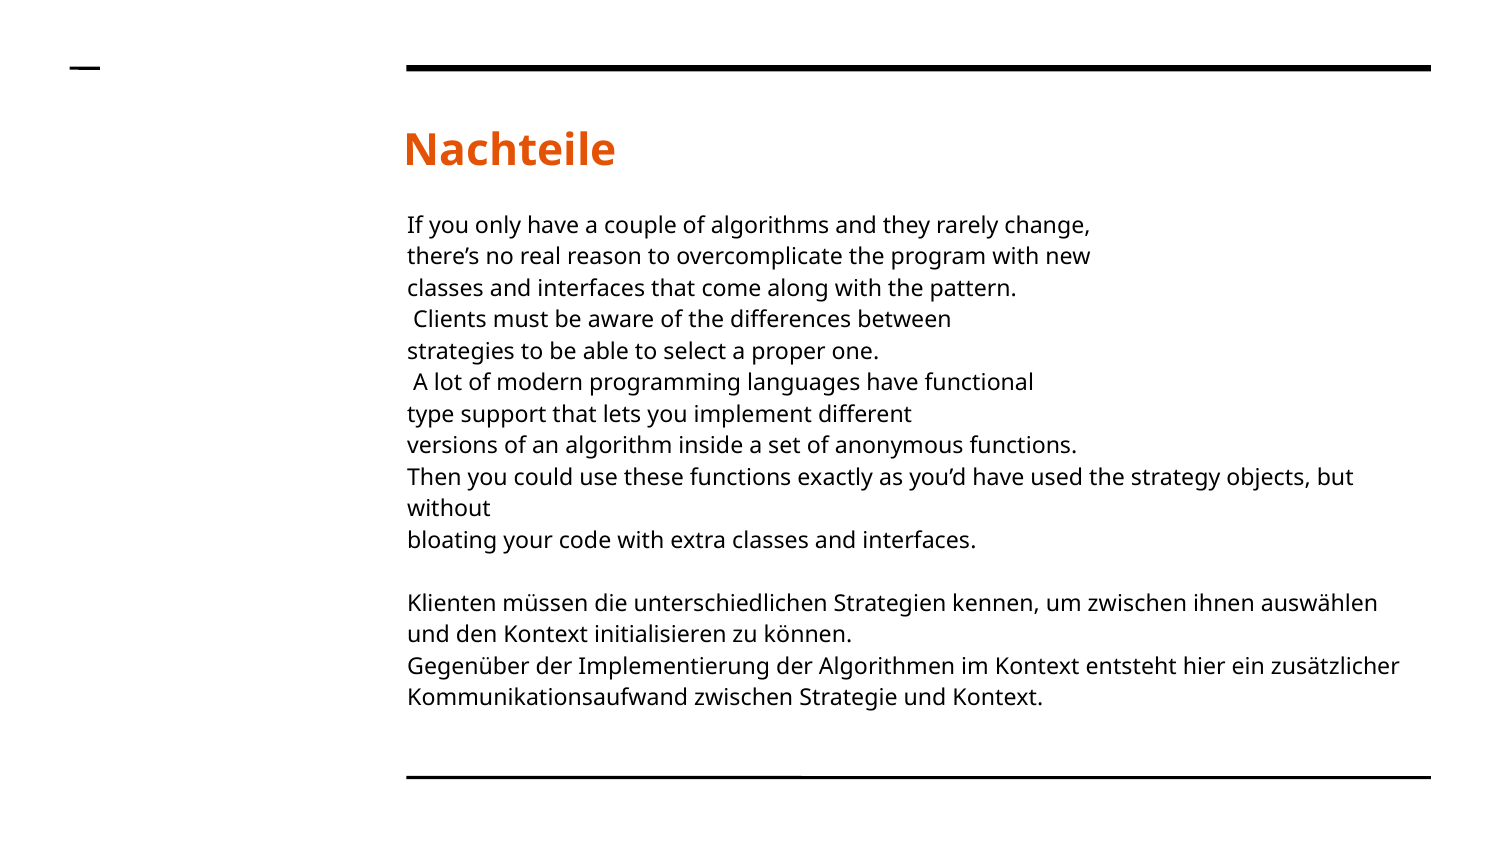

# Nachteile
If you only have a couple of algorithms and they rarely change,
there’s no real reason to overcomplicate the program with new
classes and interfaces that come along with the pattern.
 Clients must be aware of the differences between
strategies to be able to select a proper one.
 A lot of modern programming languages have functional
type support that lets you implement different
versions of an algorithm inside a set of anonymous functions.
Then you could use these functions exactly as you’d have used the strategy objects, but without
bloating your code with extra classes and interfaces.
Klienten müssen die unterschiedlichen Strategien kennen, um zwischen ihnen auswählen und den Kontext initialisieren zu können.
Gegenüber der Implementierung der Algorithmen im Kontext entsteht hier ein zusätzlicher Kommunikationsaufwand zwischen Strategie und Kontext.